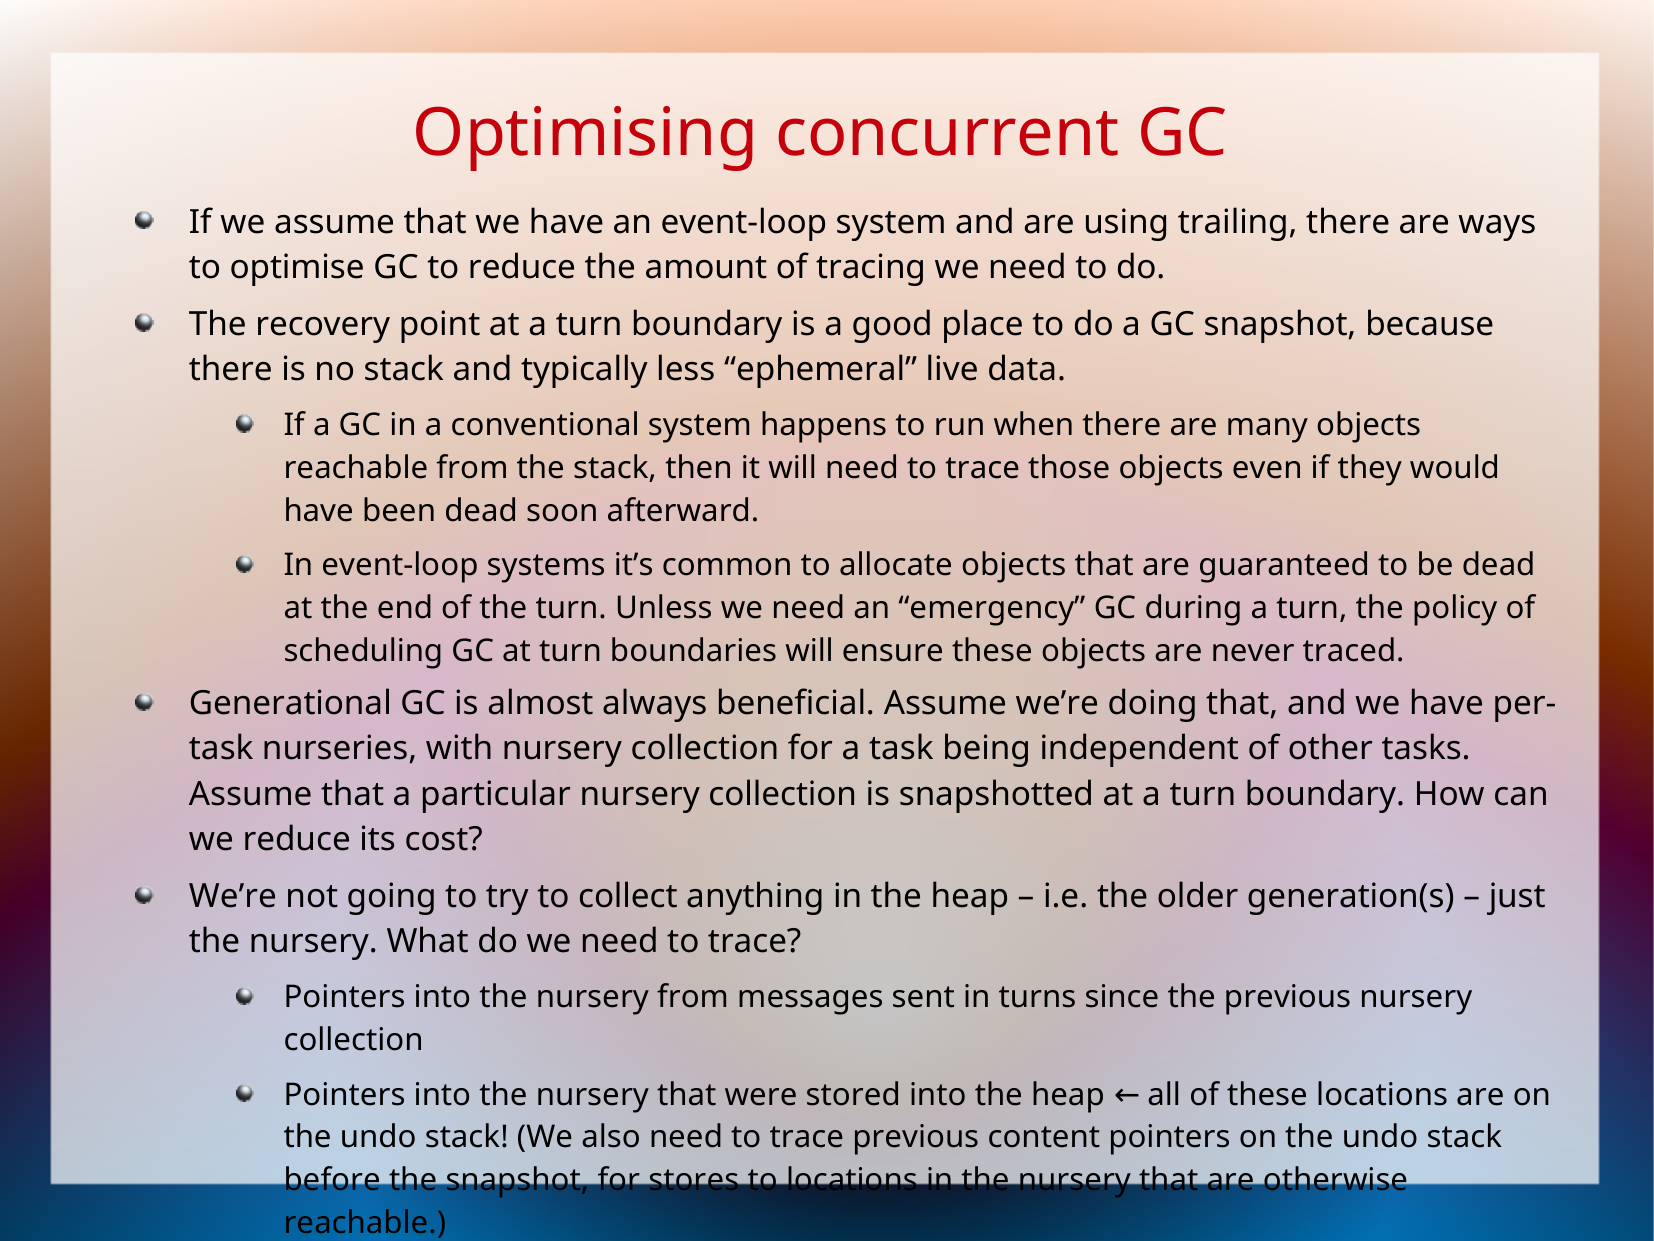

# Optimising concurrent GC
If we assume that we have an event-loop system and are using trailing, there are ways to optimise GC to reduce the amount of tracing we need to do.
The recovery point at a turn boundary is a good place to do a GC snapshot, because there is no stack and typically less “ephemeral” live data.
If a GC in a conventional system happens to run when there are many objects reachable from the stack, then it will need to trace those objects even if they would have been dead soon afterward.
In event-loop systems it’s common to allocate objects that are guaranteed to be dead at the end of the turn. Unless we need an “emergency” GC during a turn, the policy of scheduling GC at turn boundaries will ensure these objects are never traced.
Generational GC is almost always beneficial. Assume we’re doing that, and we have per-task nurseries, with nursery collection for a task being independent of other tasks. Assume that a particular nursery collection is snapshotted at a turn boundary. How can we reduce its cost?
We’re not going to try to collect anything in the heap – i.e. the older generation(s) – just the nursery. What do we need to trace?
Pointers into the nursery from messages sent in turns since the previous nursery collection
Pointers into the nursery that were stored into the heap ← all of these locations are on the undo stack! (We also need to trace previous content pointers on the undo stack before the snapshot, for stores to locations in the nursery that are otherwise reachable.)
So, for a nursery GC we concurrently trace: sent messages; undo entries from before the snapshot corresponding to heap locations or reachable from other live nursery objects; all undo entries after the snapshot. To finish we ask the task to stop and trace any remaining undo entries added while it was stopping; then we restart it.